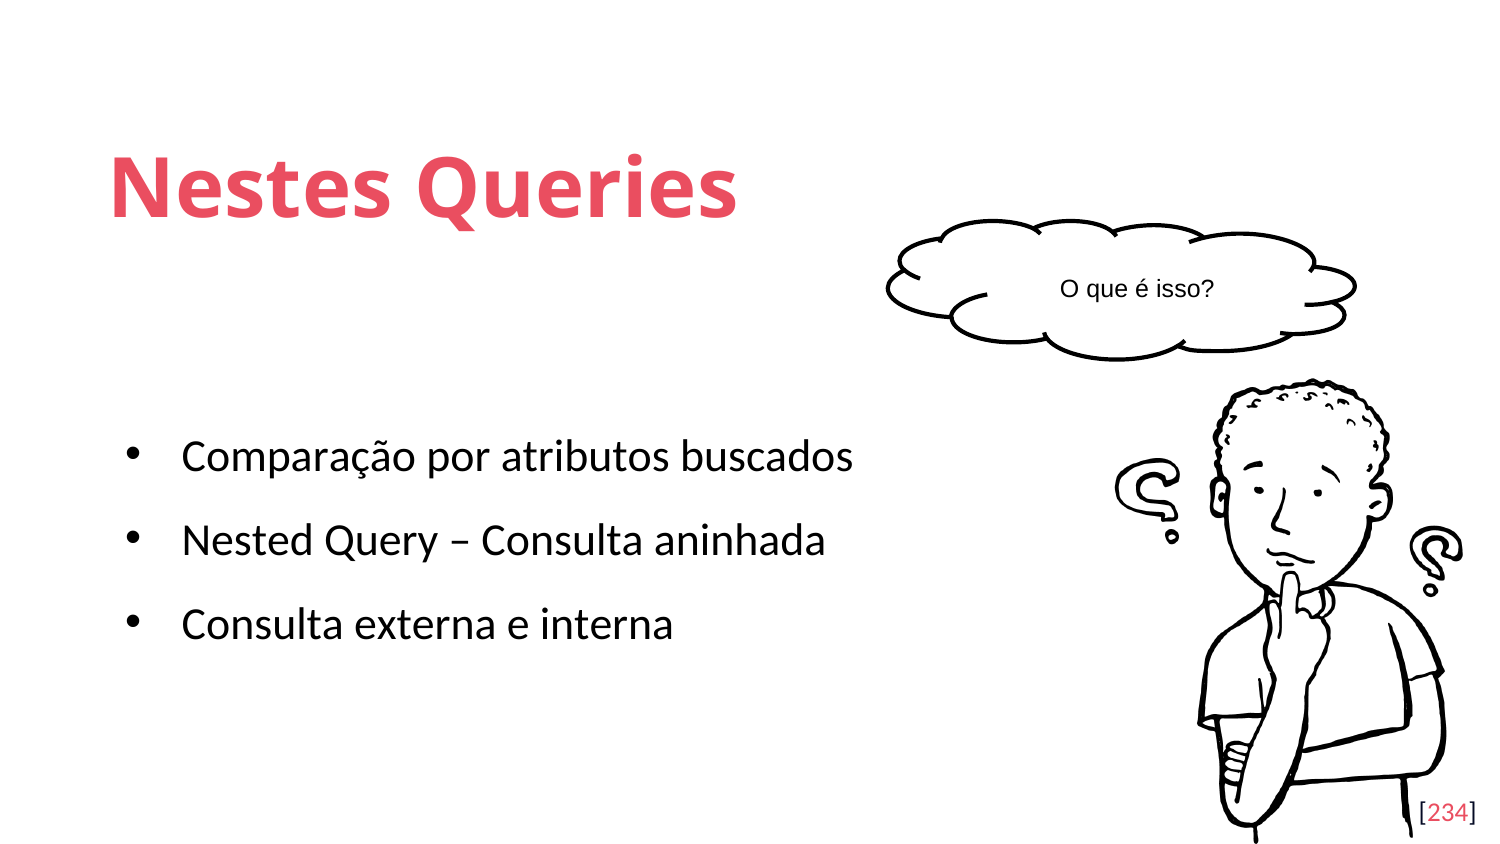

Nestes Queries
O que é isso?
Comparação por atributos buscados
Nested Query – Consulta aninhada
Consulta externa e interna